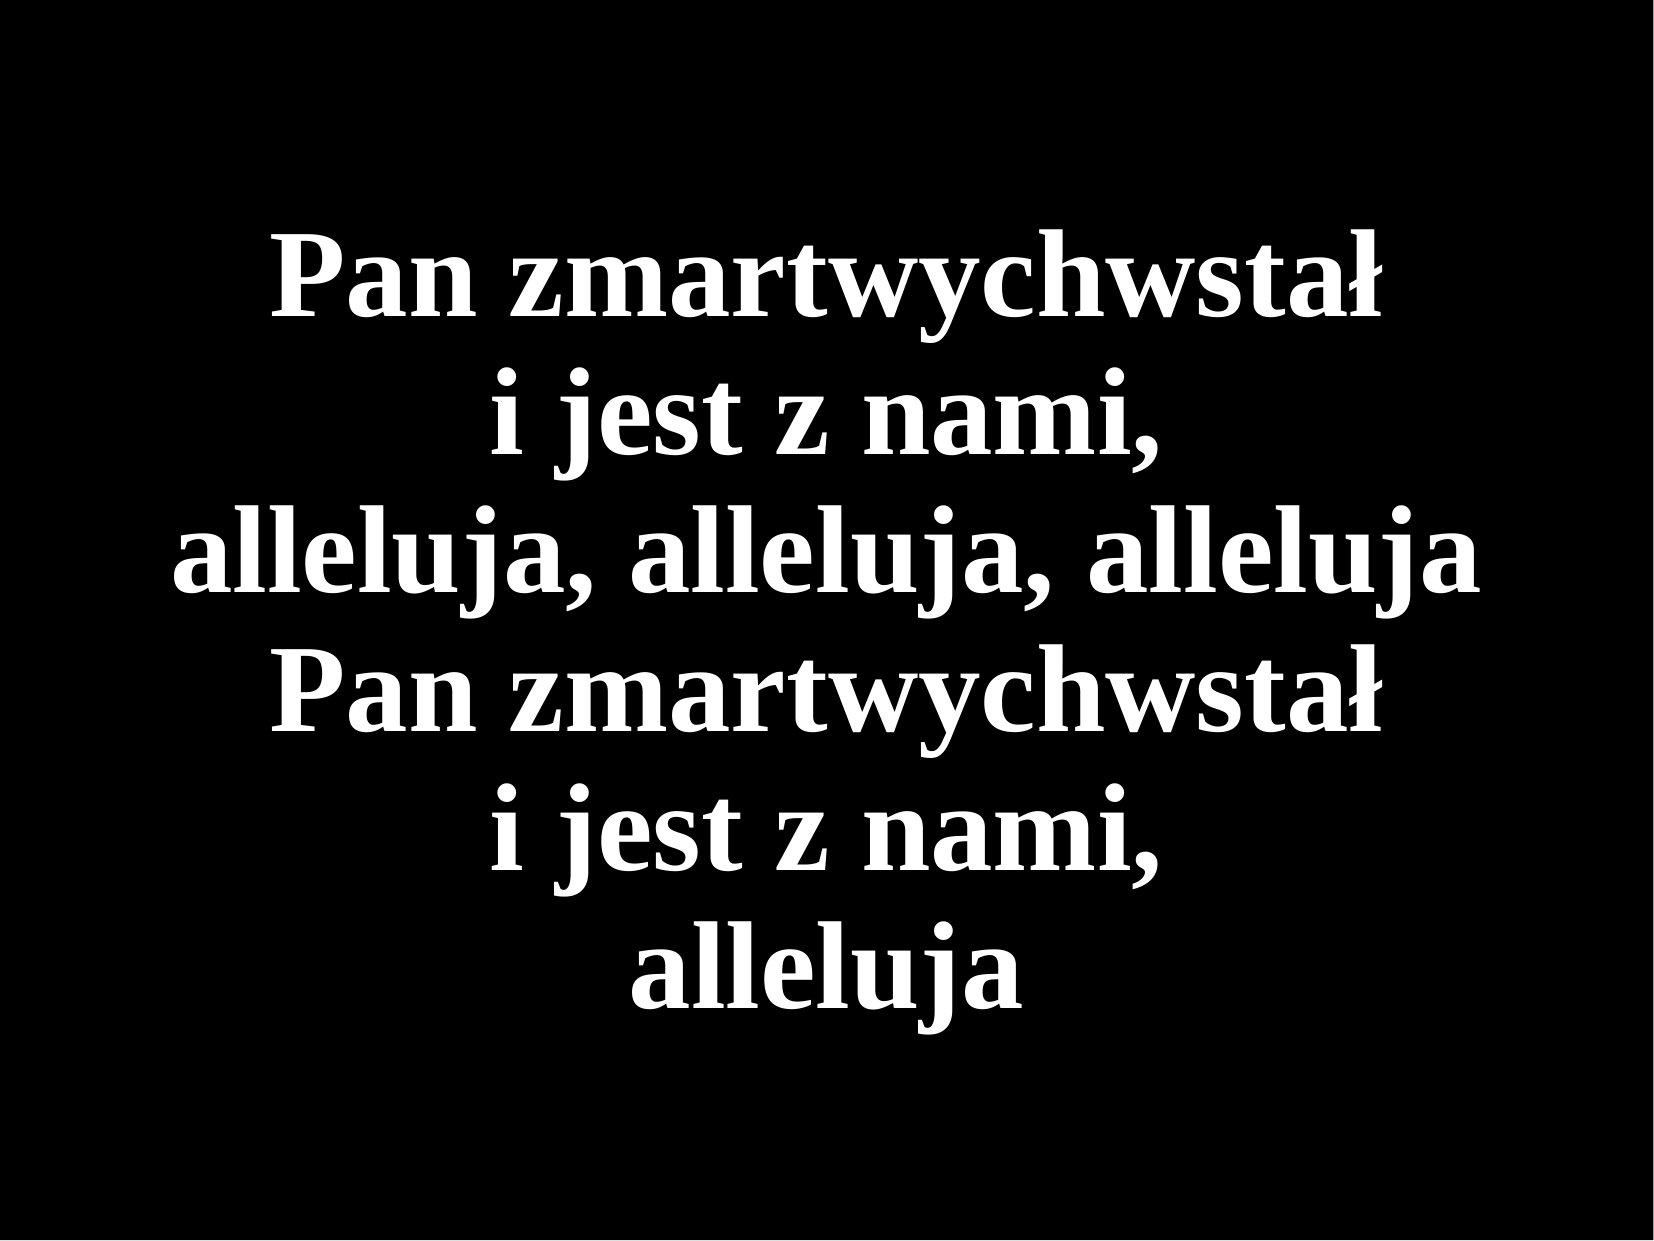

# Pan zmartwychwstał i jest z nami, alleluja, alleluja, alleluja Pan zmartwychwstał i jest z nami, alleluja